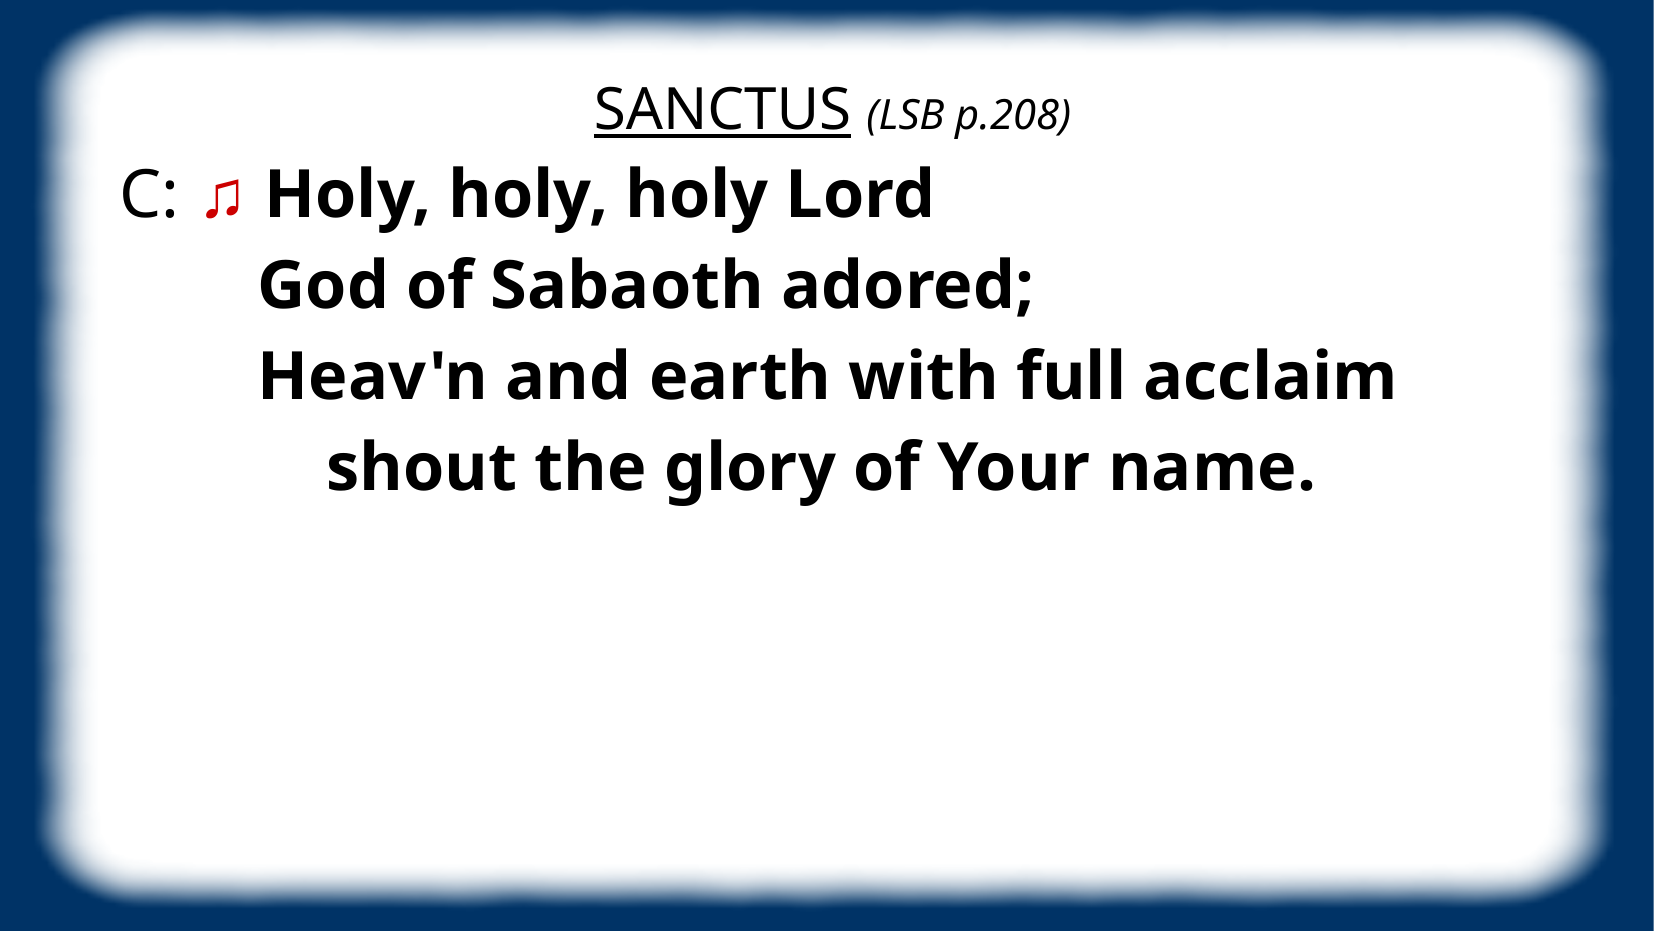

SANCTUS (LSB p.208)
C: ♫ Holy, holy, holy Lord
 God of Sabaoth adored;
 Heav'n and earth with full acclaim
 shout the glory of Your name.